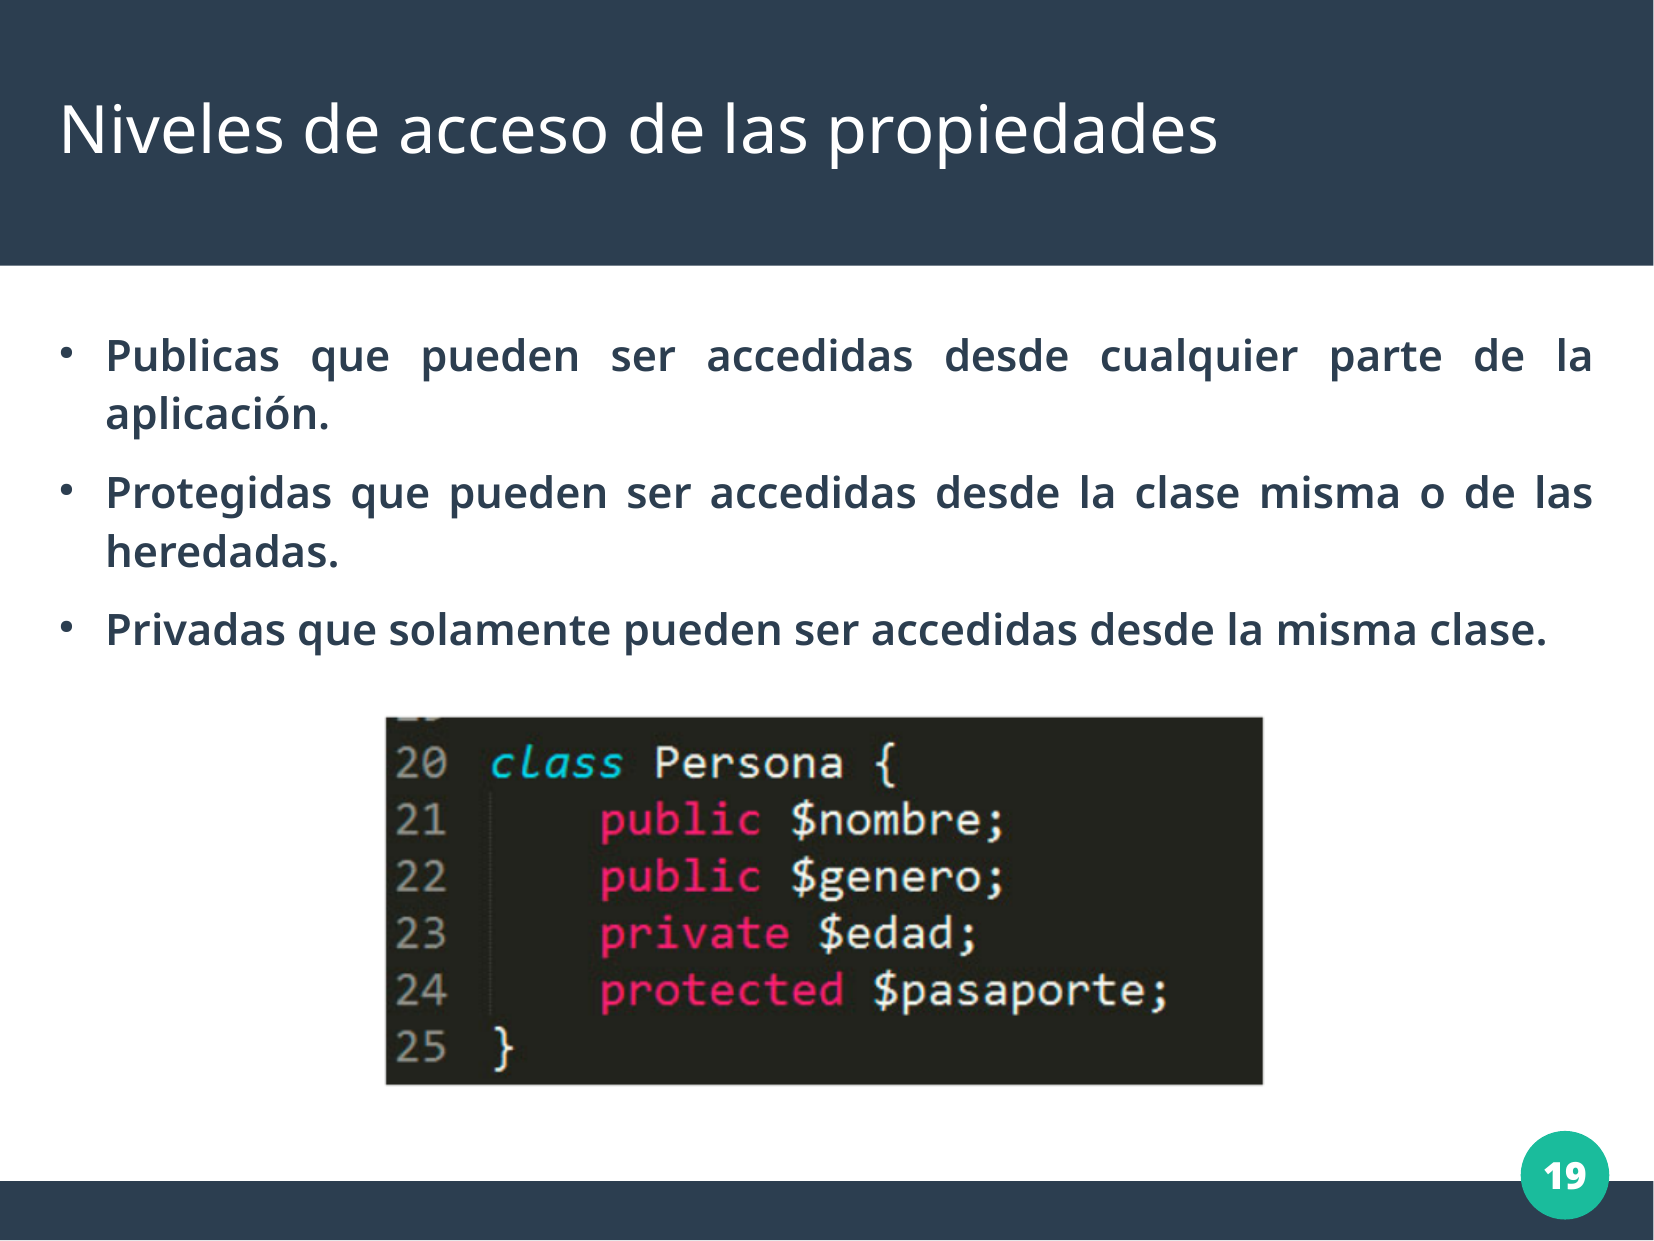

# Niveles de acceso de las propiedades
Publicas que pueden ser accedidas desde cualquier parte de la aplicación.
Protegidas que pueden ser accedidas desde la clase misma o de las heredadas.
Privadas que solamente pueden ser accedidas desde la misma clase.
19